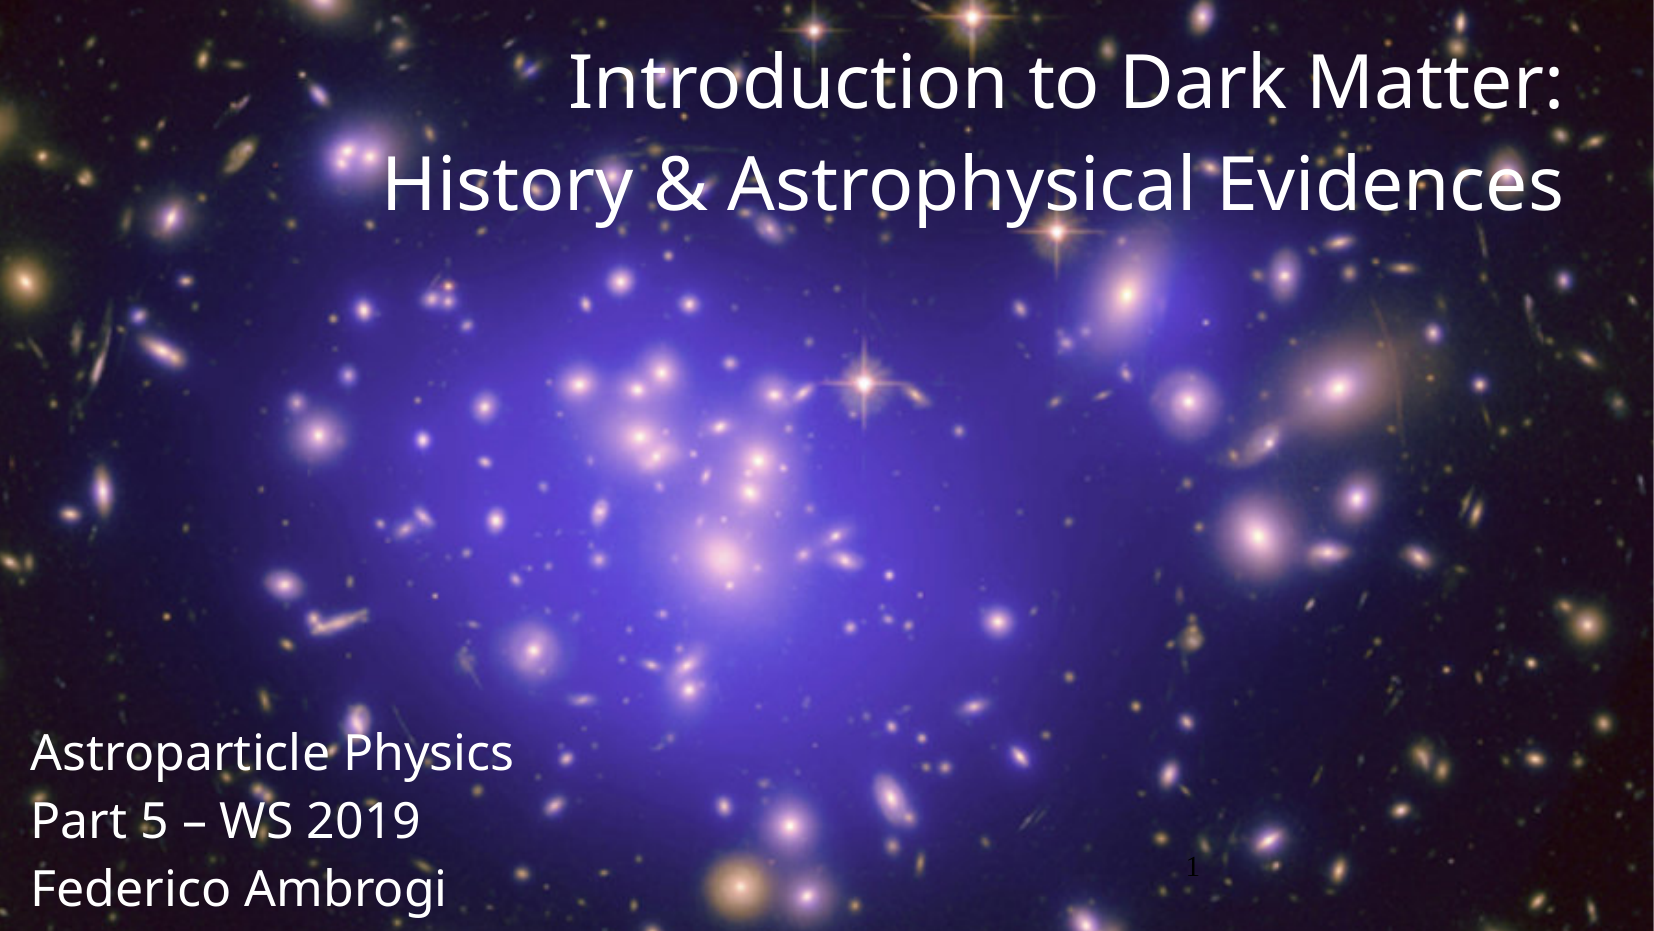

Introduction to Dark Matter:
History & Astrophysical Evidences
Astroparticle Physics
Part 5 – WS 2019
Federico Ambrogi